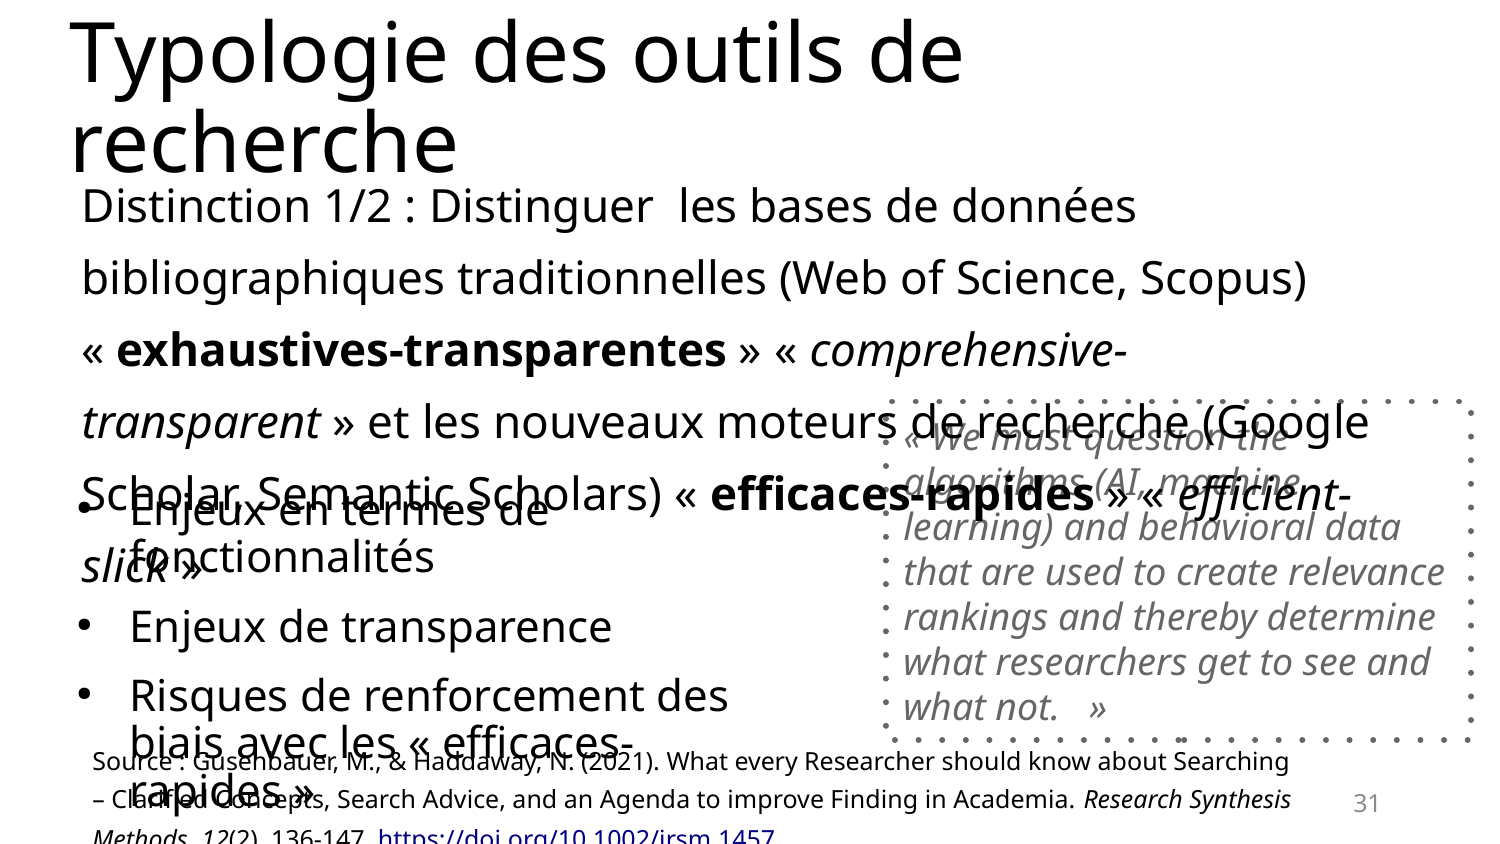

Typologie des outils de recherche
Distinction 1/2 : Distinguer les bases de données bibliographiques traditionnelles (Web of Science, Scopus) « exhaustives-transparentes » « comprehensive-transparent » et les nouveaux moteurs de recherche (Google Scholar, Semantic Scholars) « efficaces-rapides » « efficient-slick »
« We must question the algorithms (AI, machine learning) and behavioral data that are used to create relevance rankings and thereby determine what researchers get to see and what not.  »
# Enjeux en termes de fonctionnalités
Enjeux de transparence
Risques de renforcement des biais avec les « efficaces-rapides »
Source : Gusenbauer, M., & Haddaway, N. (2021). What every Researcher should know about Searching – Clarified Concepts, Search Advice, and an Agenda to improve Finding in Academia. Research Synthesis Methods, 12(2), 136‑147. https://doi.org/10.1002/jrsm.1457
31